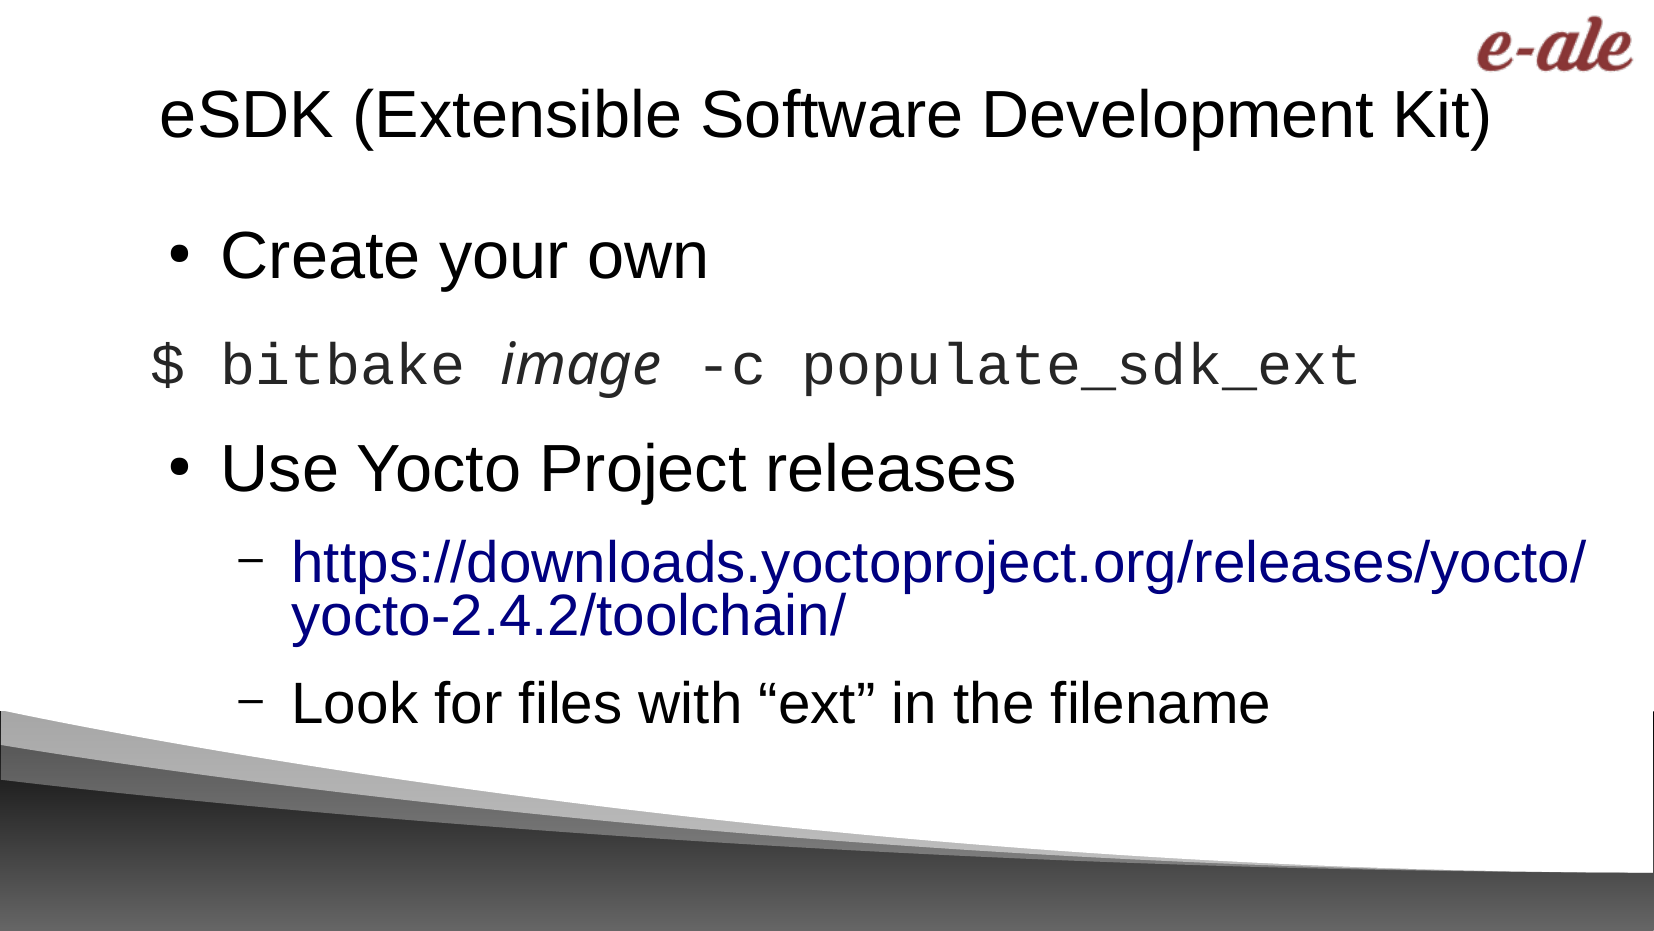

# eSDK (Extensible Software Development Kit)
Create your own
$ bitbake image -c populate_sdk_ext
Use Yocto Project releases
https://downloads.yoctoproject.org/releases/yocto/yocto-2.4.2/toolchain/
Look for files with “ext” in the filename